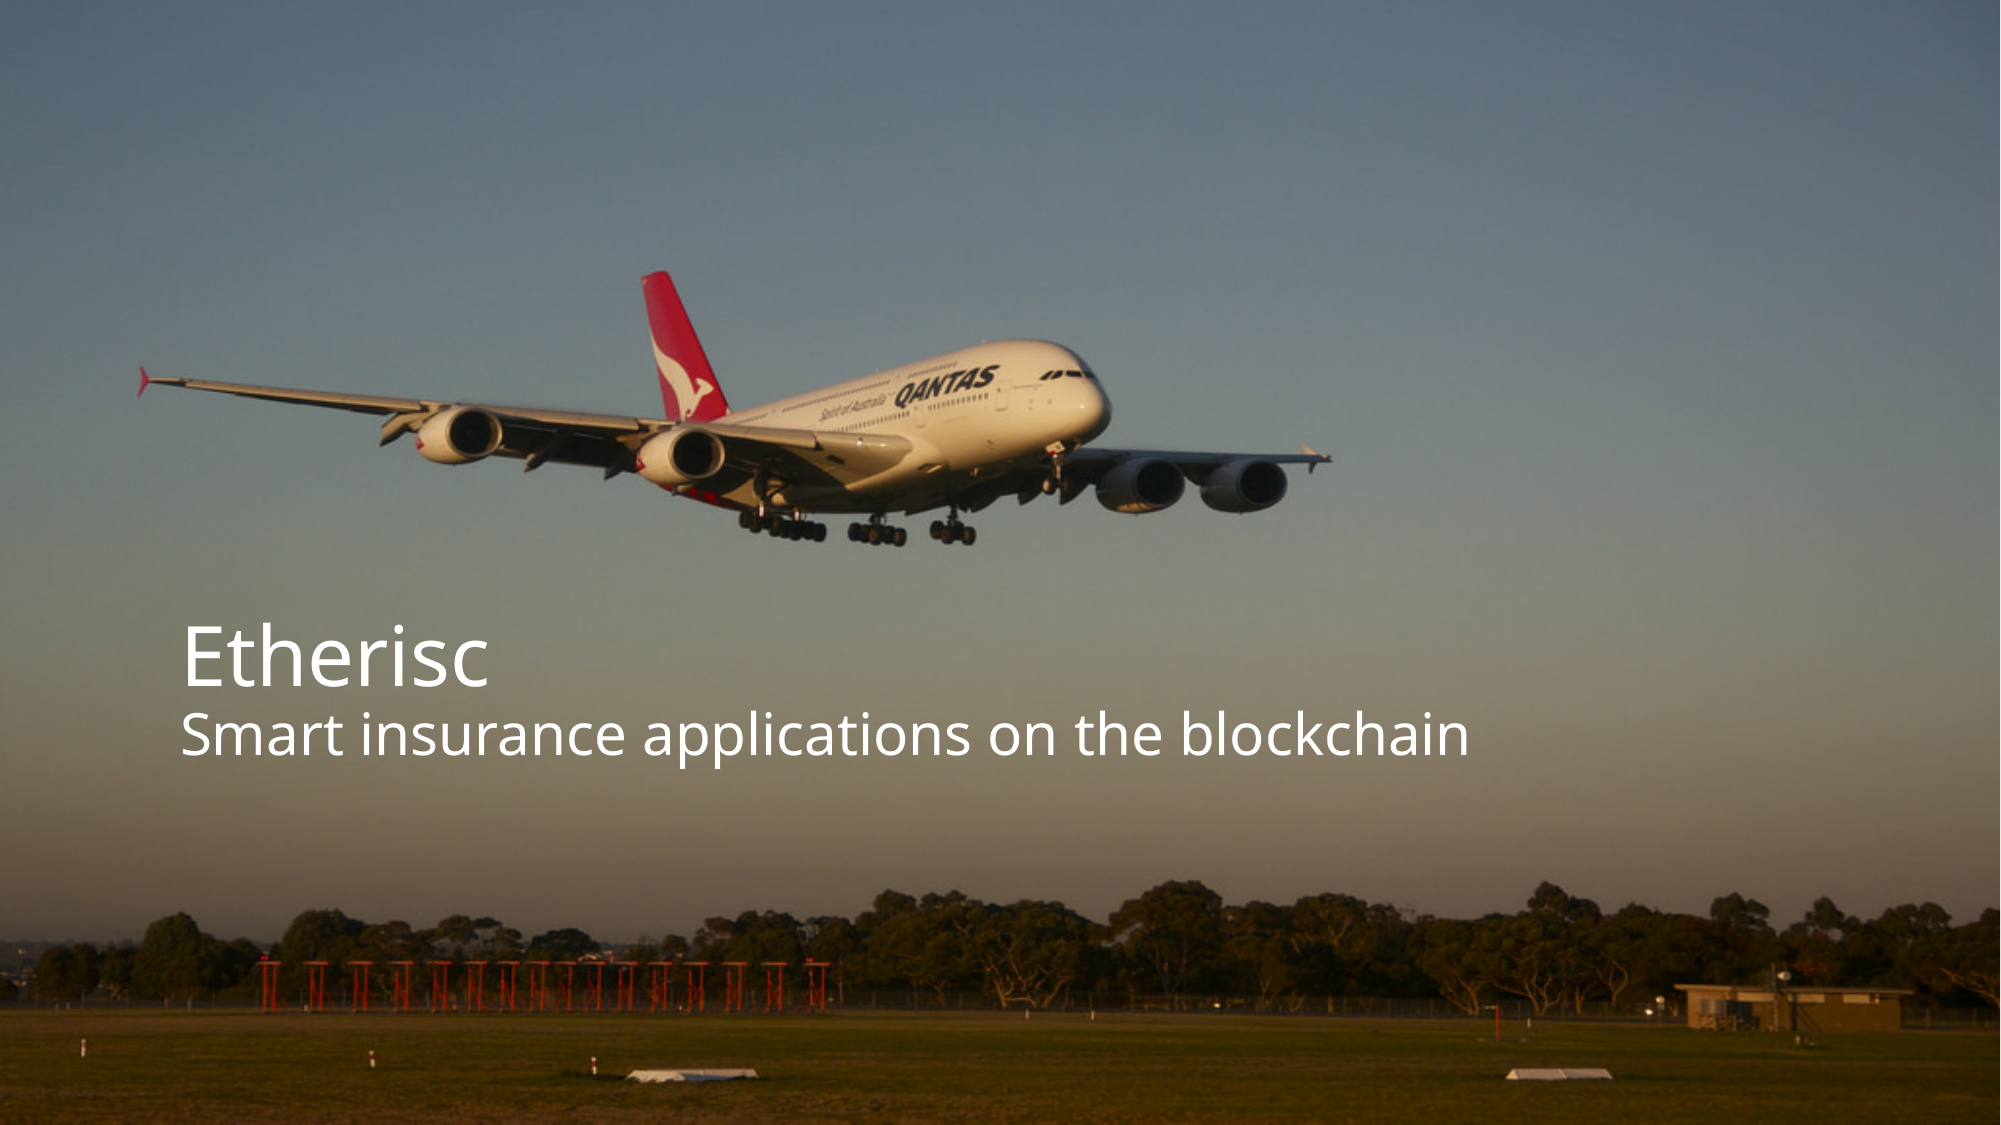

# Etherisc Smart insurance applications on the blockchain